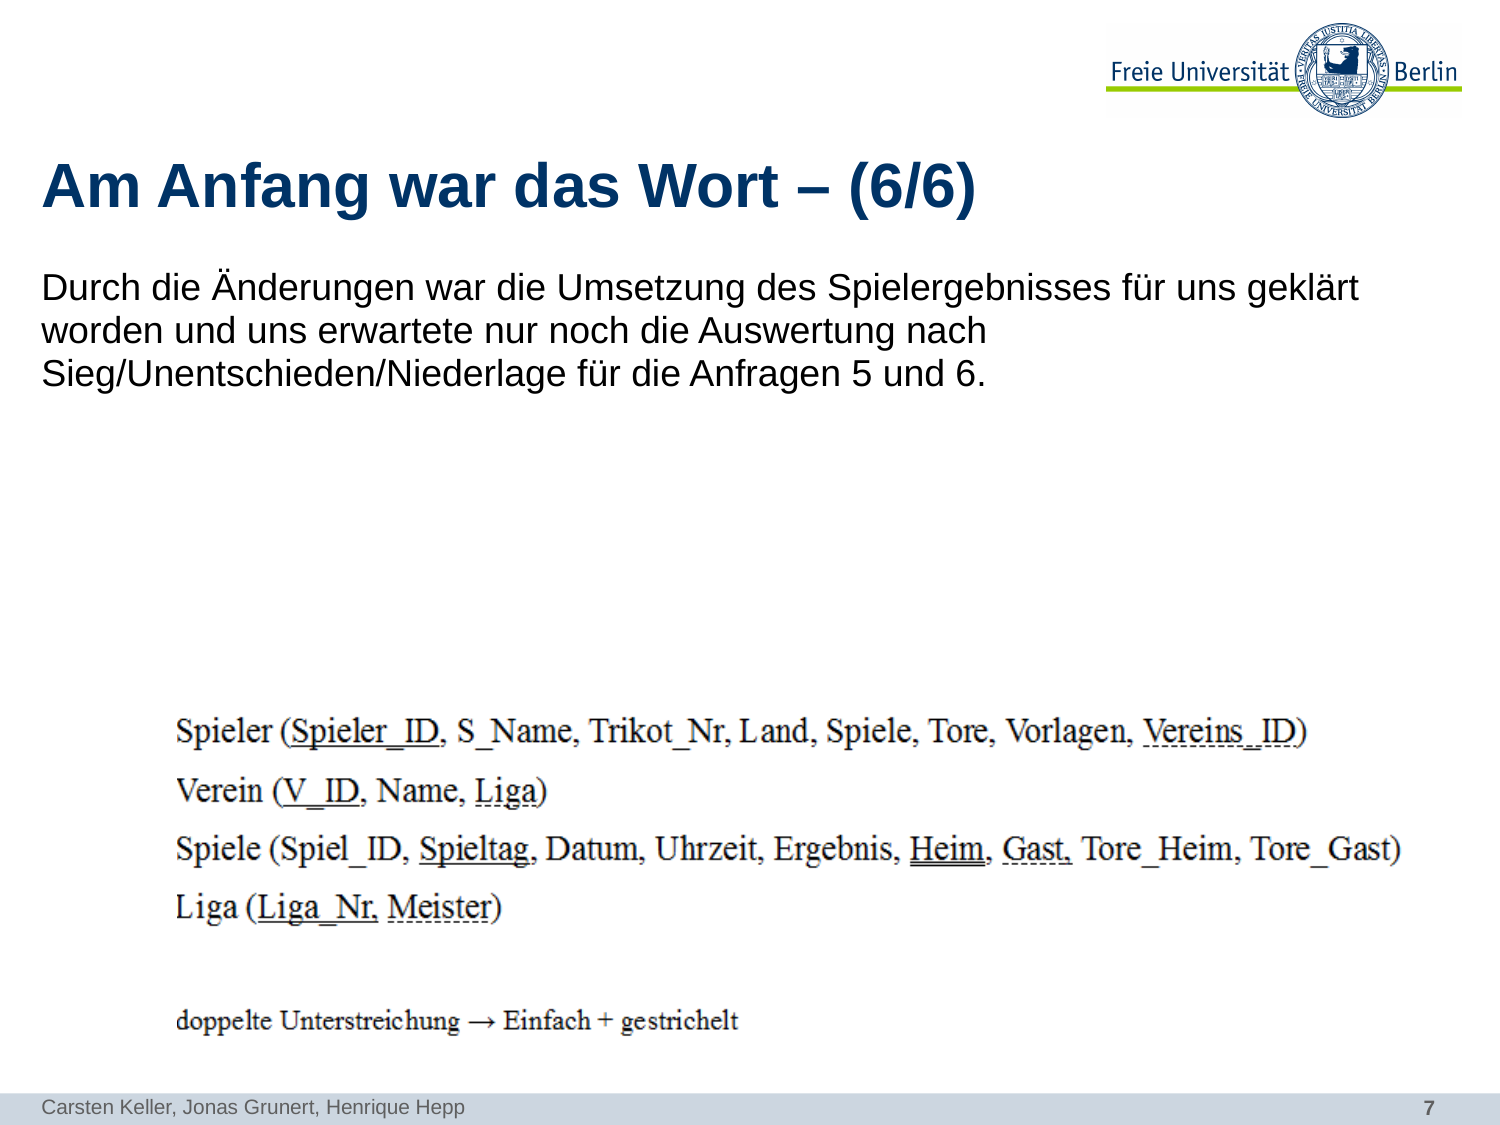

# Am Anfang war das Wort – (6/6)
Durch die Änderungen war die Umsetzung des Spielergebnisses für uns geklärt worden und uns erwartete nur noch die Auswertung nach Sieg/Unentschieden/Niederlage für die Anfragen 5 und 6.